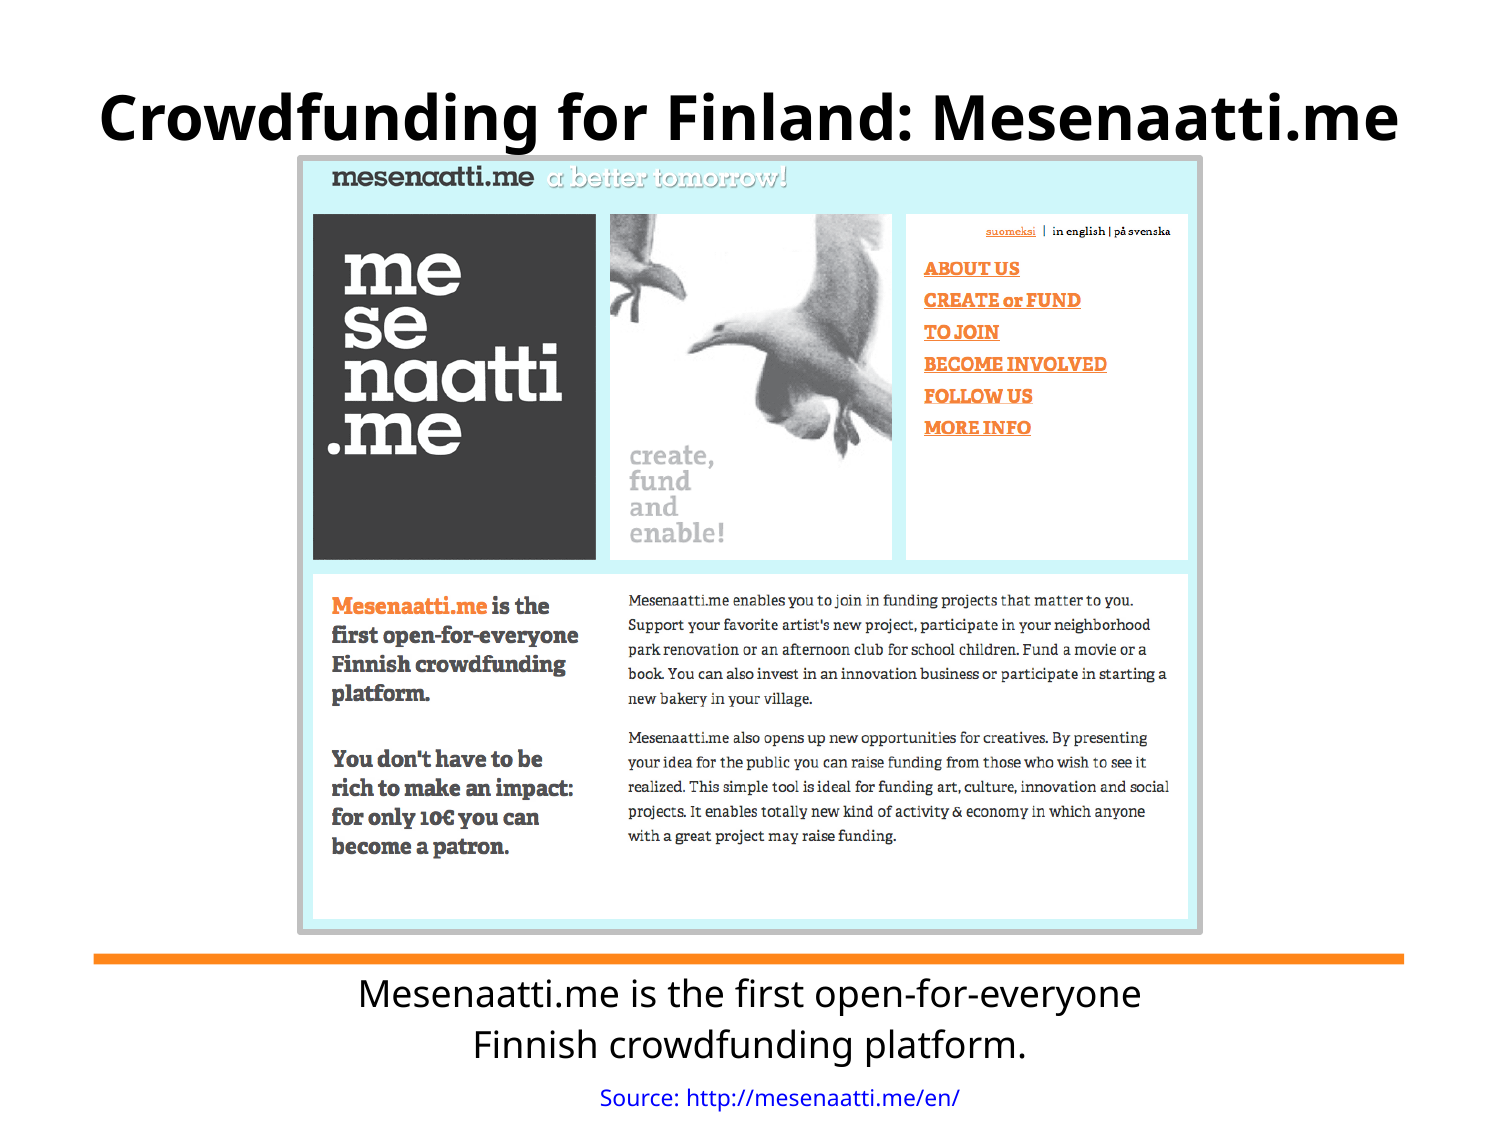

# Crowdfunding for Finland: Mesenaatti.me
Mesenaatti.me is the first open-for-everyone Finnish crowdfunding platform.
Source: http://mesenaatti.me/en/